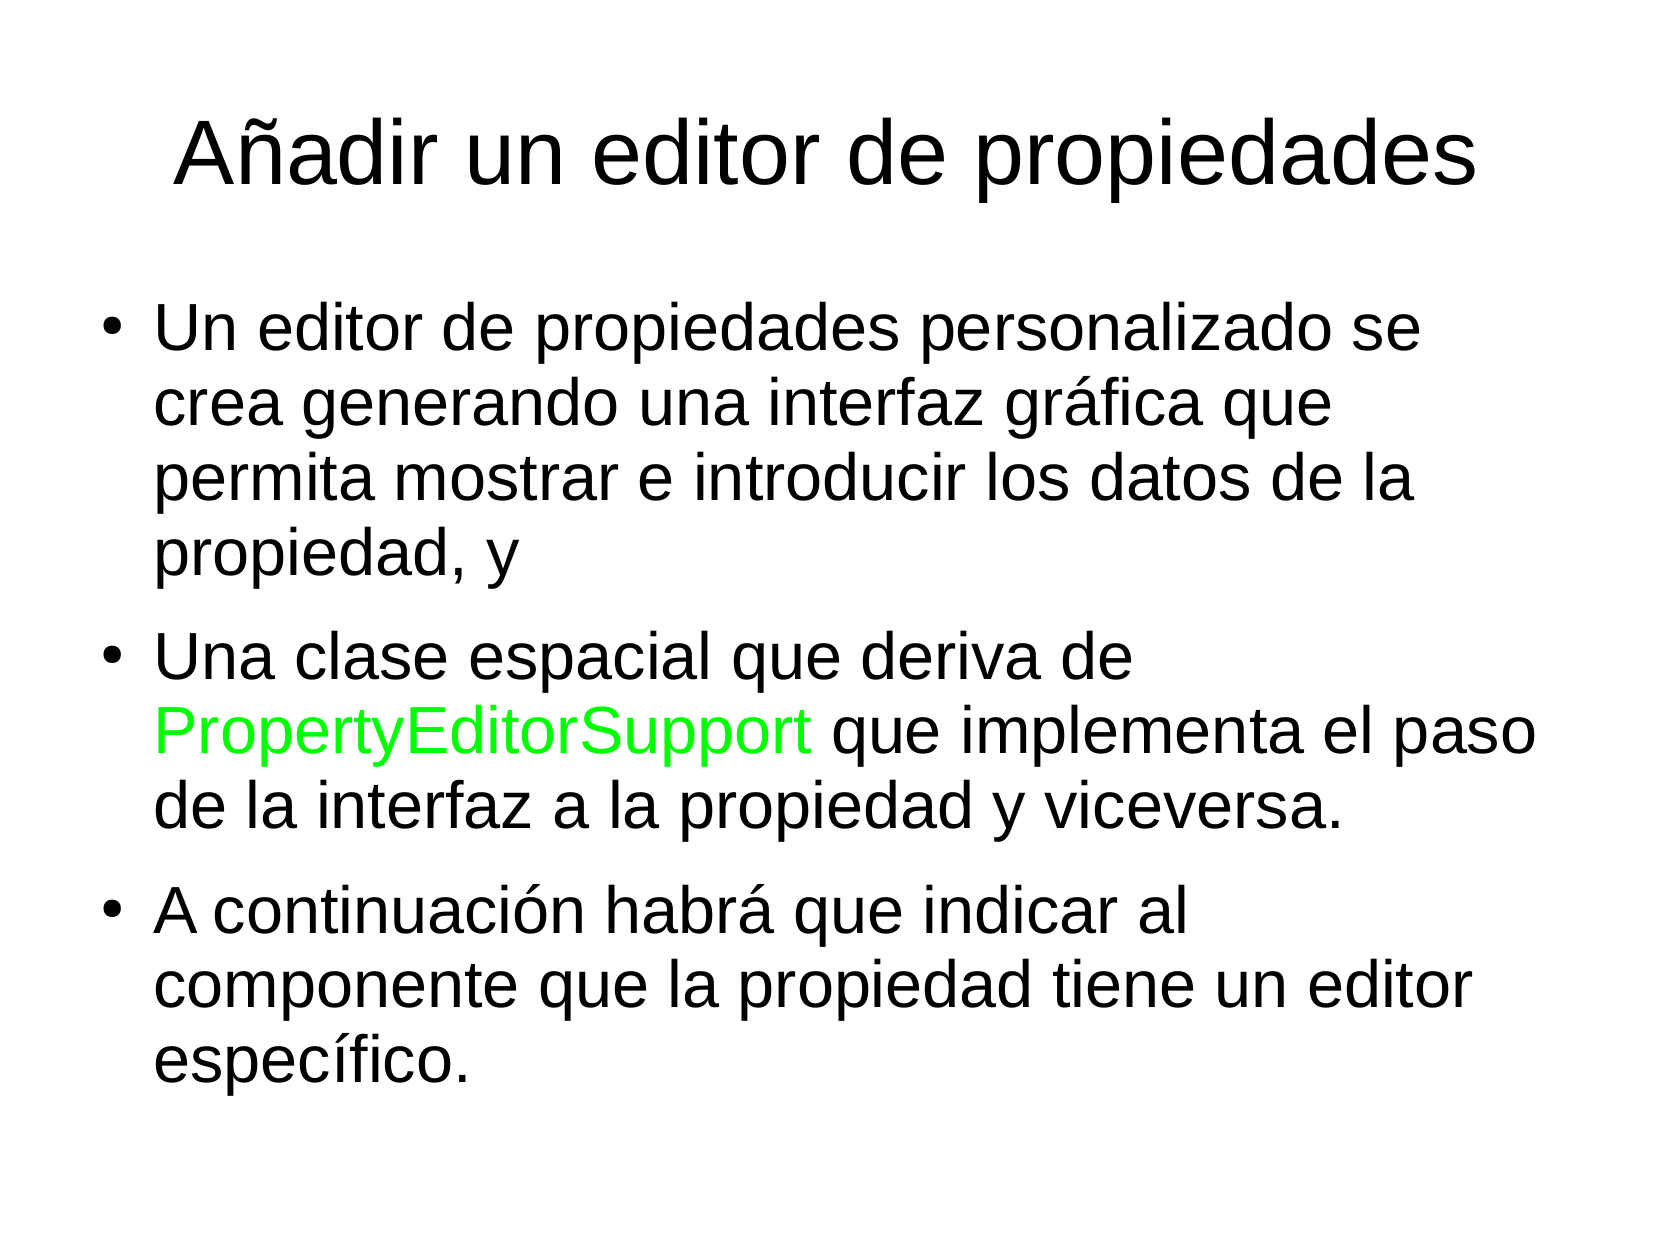

# Añadir un editor de propiedades
Un editor de propiedades personalizado se crea generando una interfaz gráfica que permita mostrar e introducir los datos de la propiedad, y
Una clase espacial que deriva de PropertyEditorSupport que implementa el paso de la interfaz a la propiedad y viceversa.
A continuación habrá que indicar al componente que la propiedad tiene un editor específico.